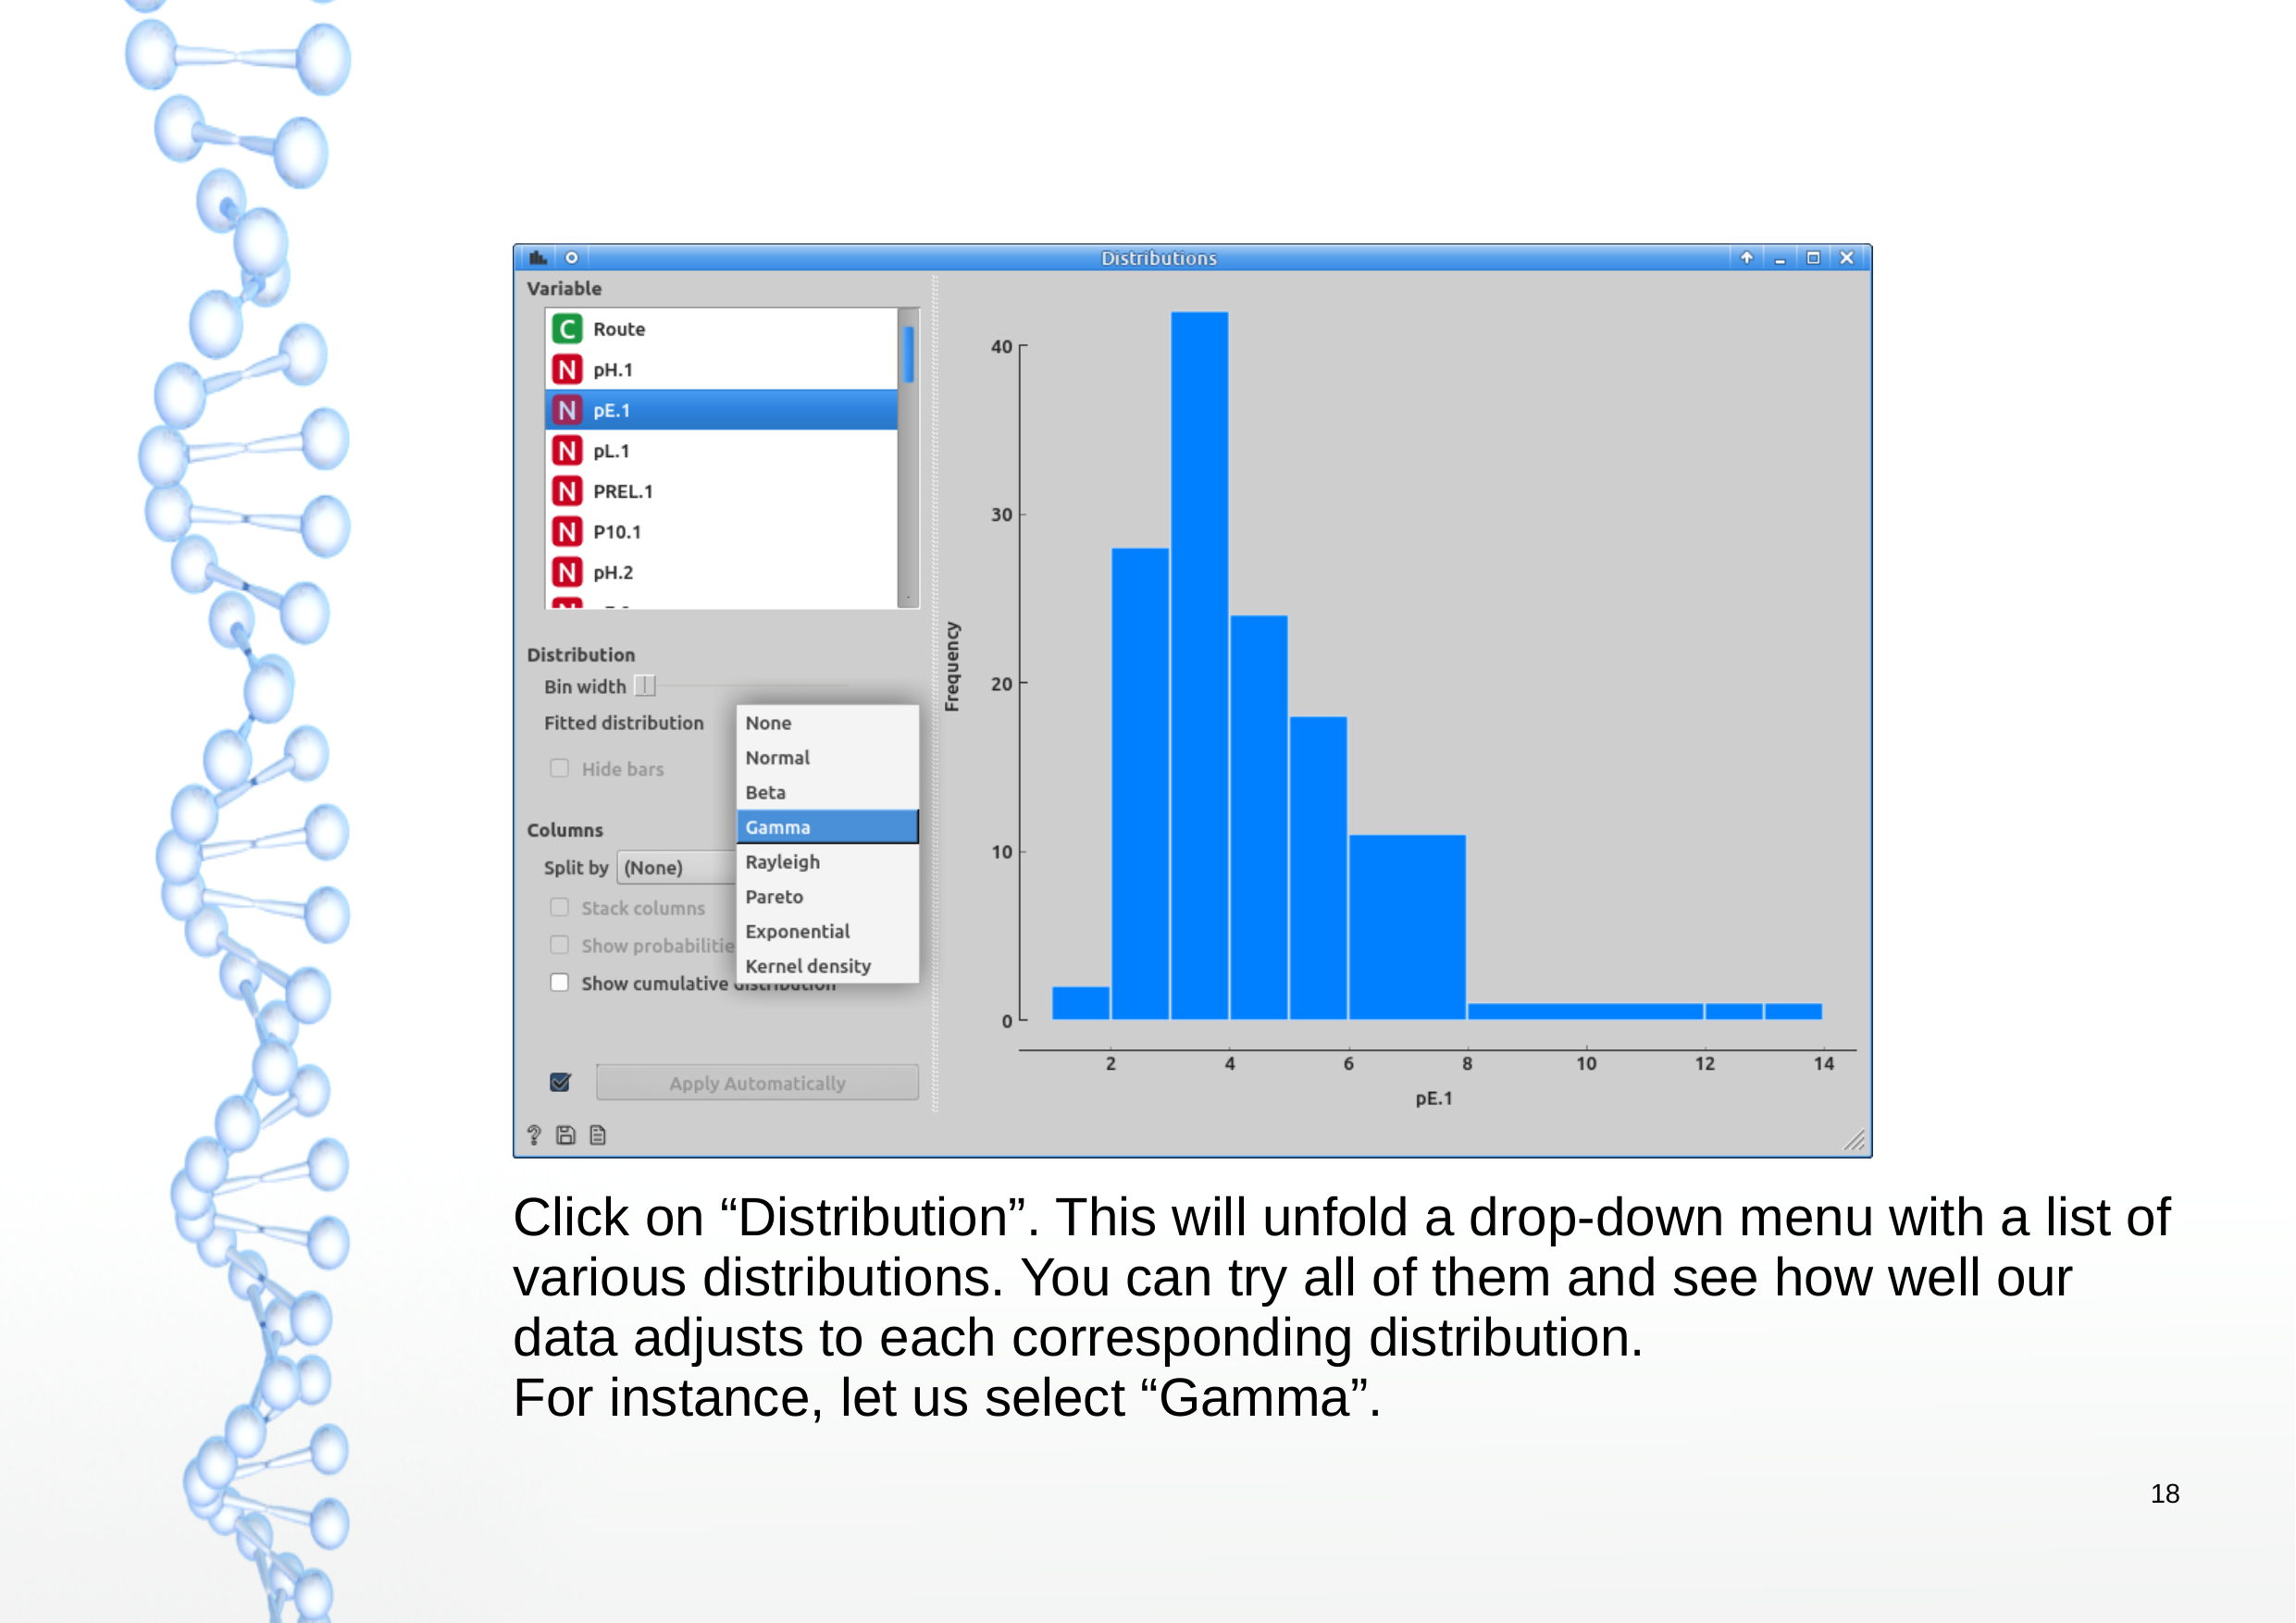

Click on “Distribution”. This will unfold a drop-down menu with a list of various distributions. You can try all of them and see how well our data adjusts to each corresponding distribution.
For instance, let us select “Gamma”.
18